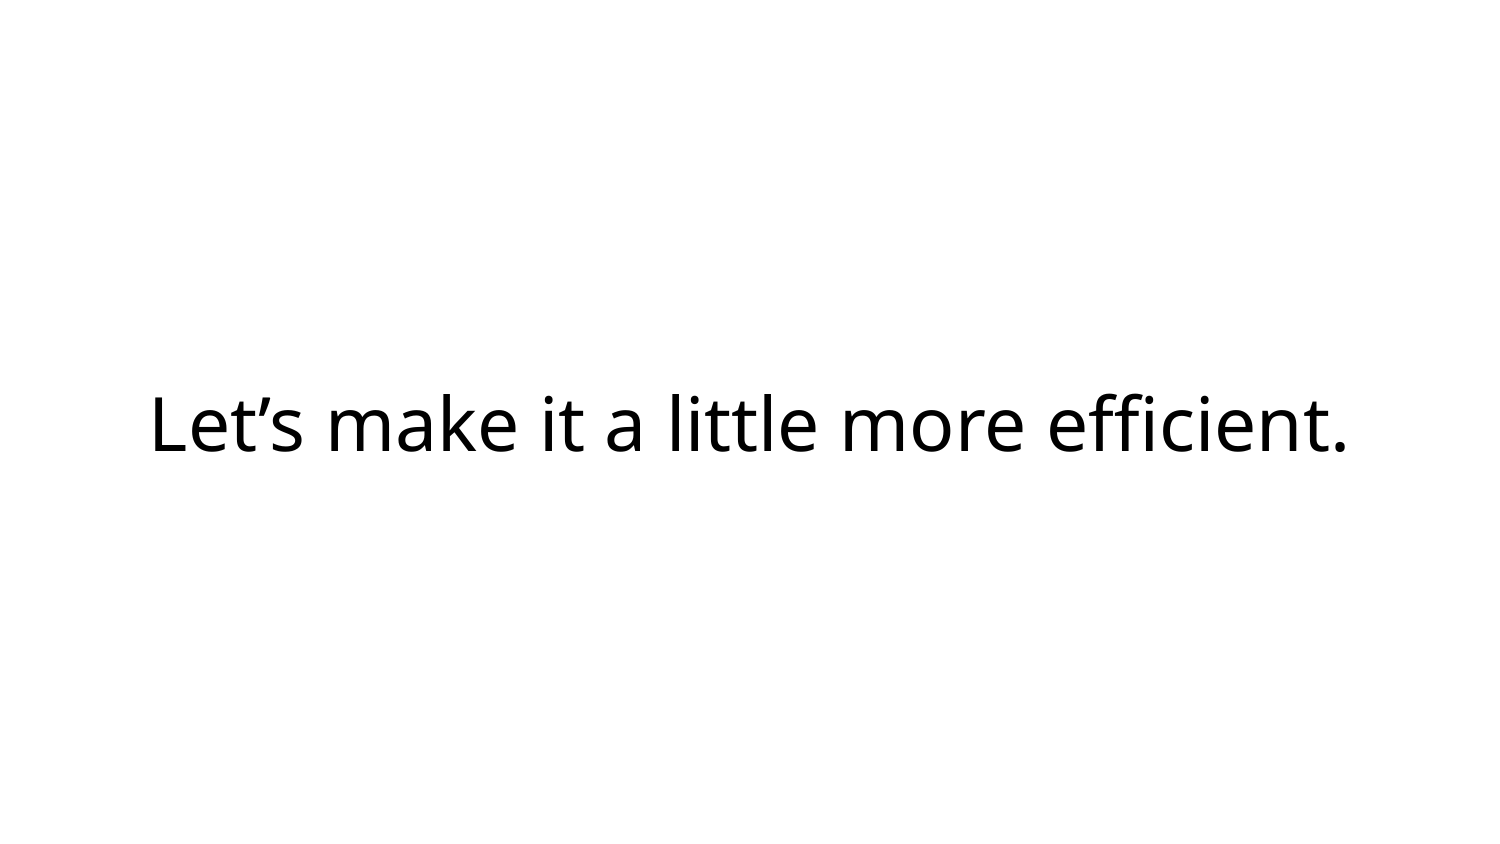

# Let’s make it a little more efficient.